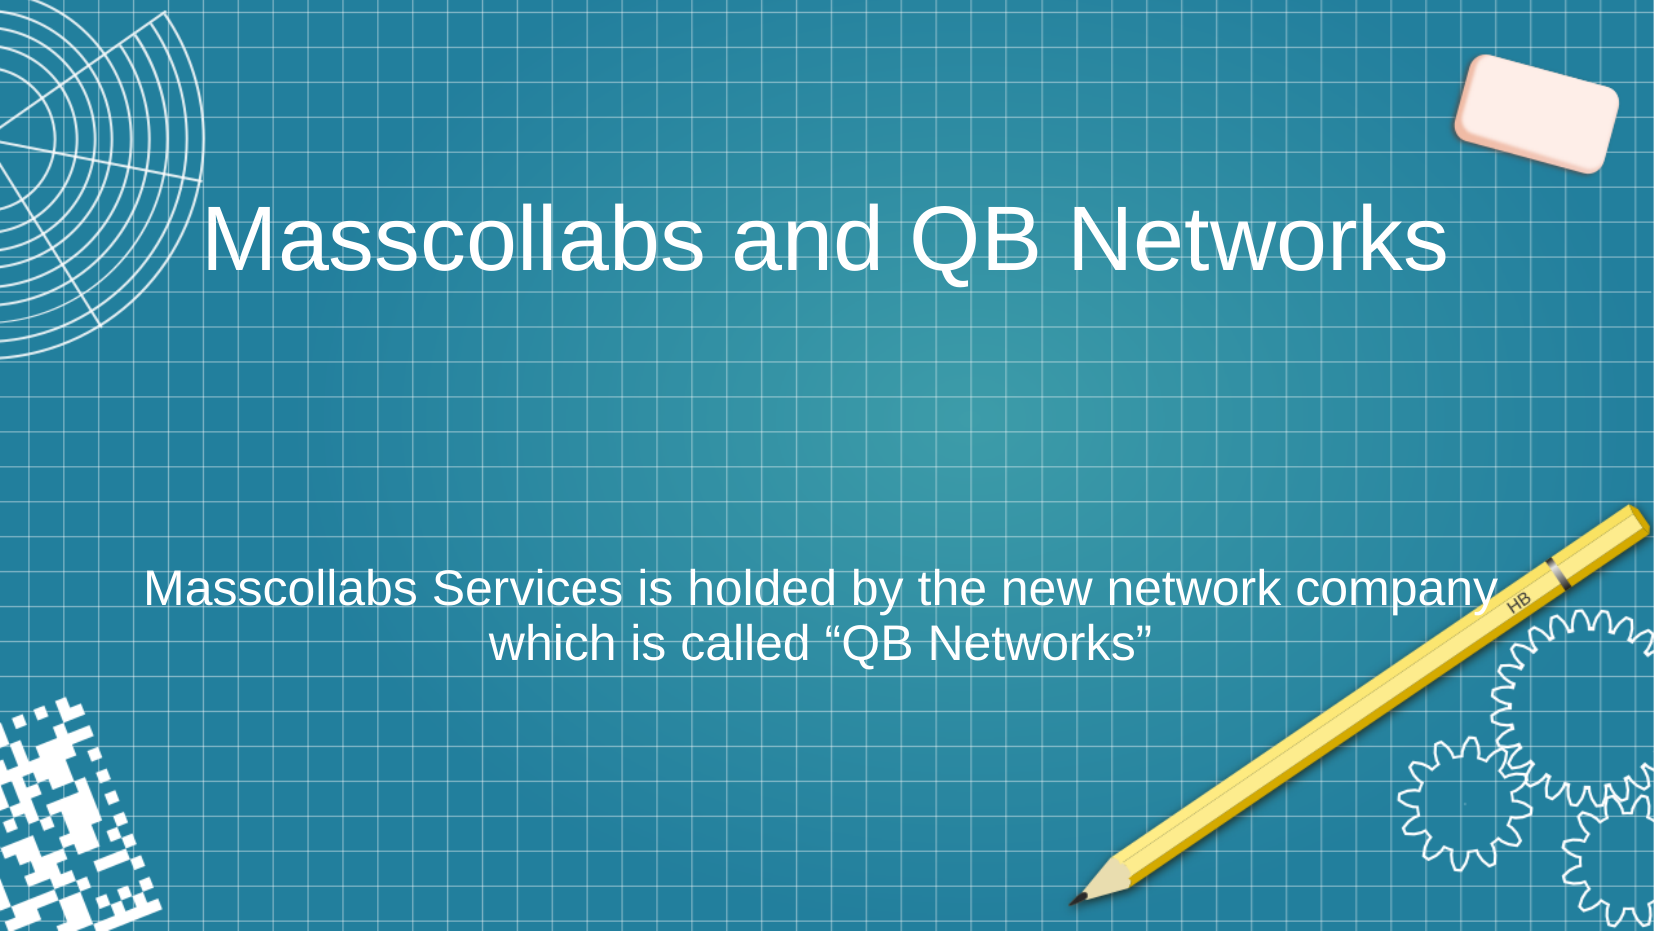

# Masscollabs and QB Networks
Masscollabs Services is holded by the new network company which is called “QB Networks”